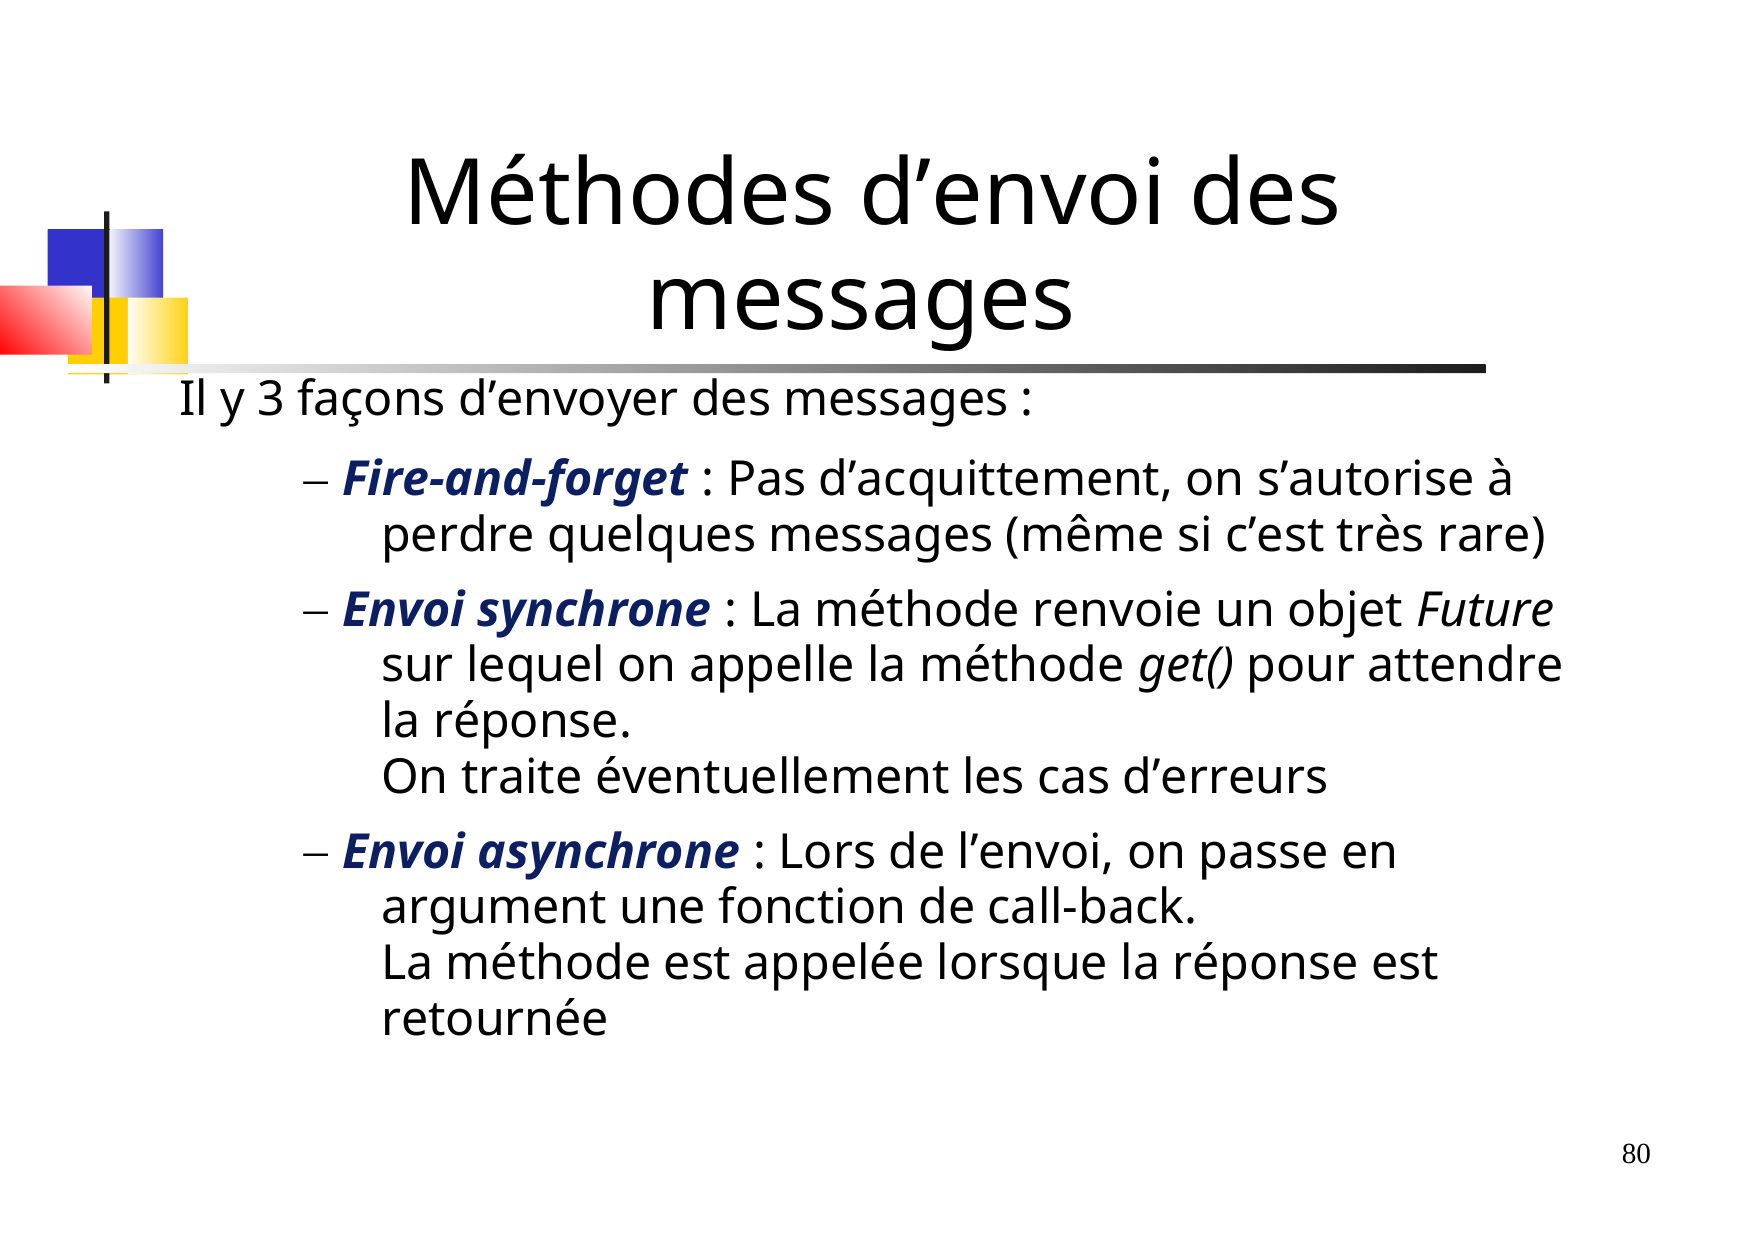

# Méthodes d’envoi des messages
Il y 3 façons d’envoyer des messages :
Fire-and-forget : Pas d’acquittement, on s’autorise à perdre quelques messages (même si c’est très rare)
Envoi synchrone : La méthode renvoie un objet Future sur lequel on appelle la méthode get() pour attendre la réponse.
On traite éventuellement les cas d’erreurs
Envoi asynchrone : Lors de l’envoi, on passe en argument une fonction de call-back.
La méthode est appelée lorsque la réponse est retournée